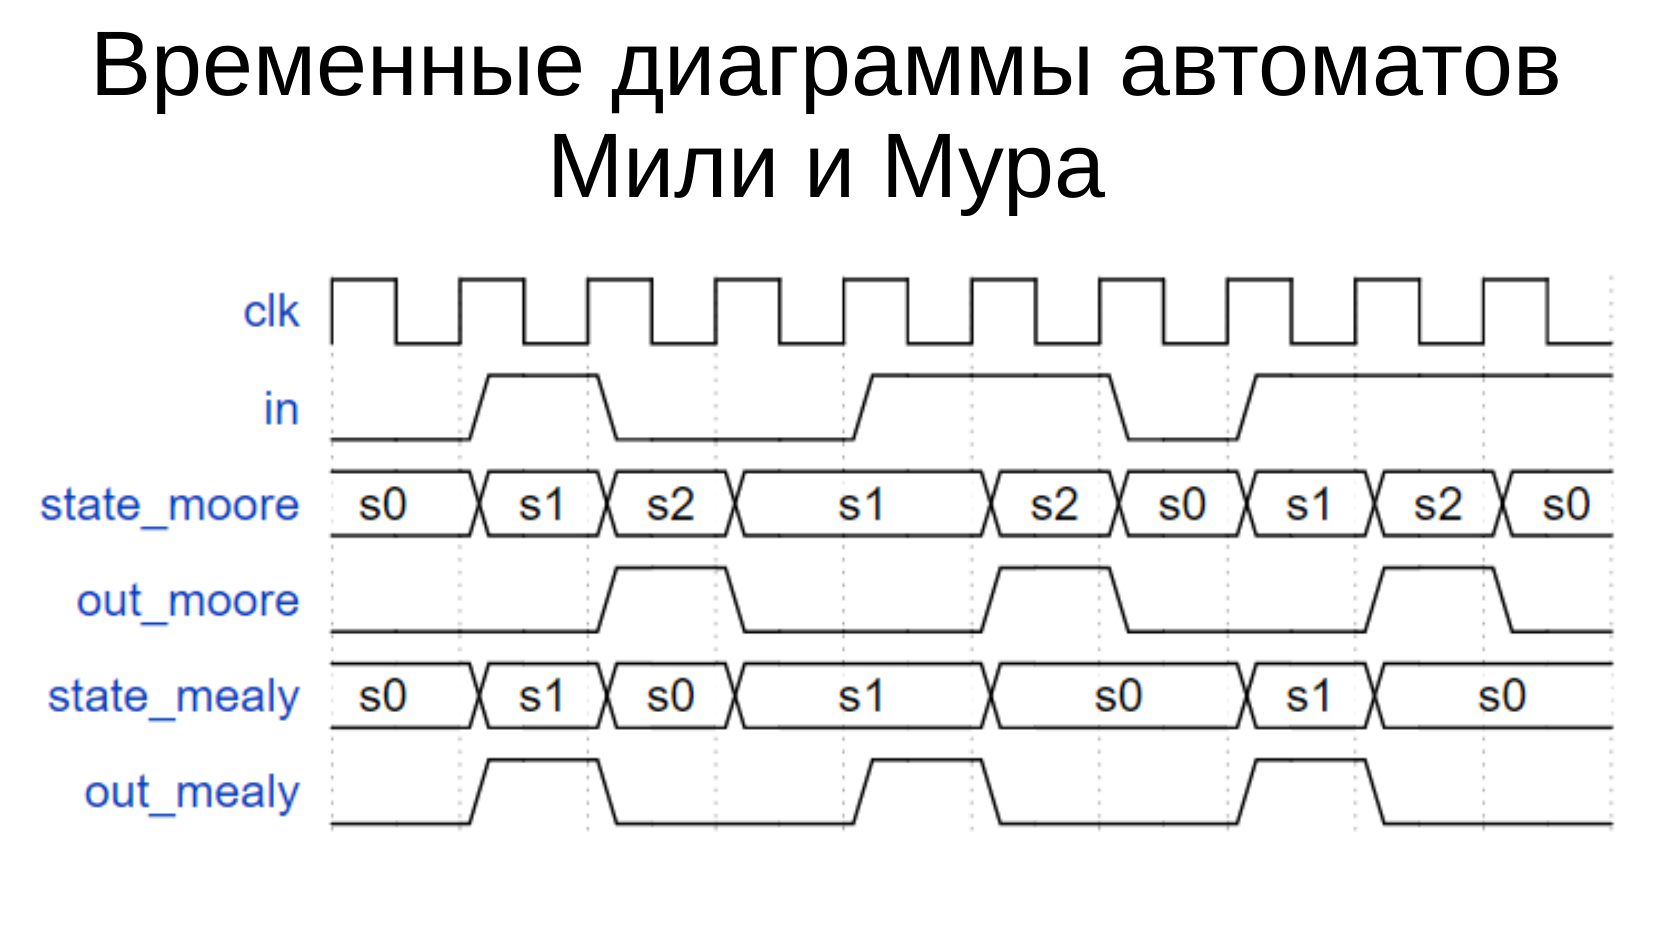

# Временные диаграммы автоматов Мили и Мура